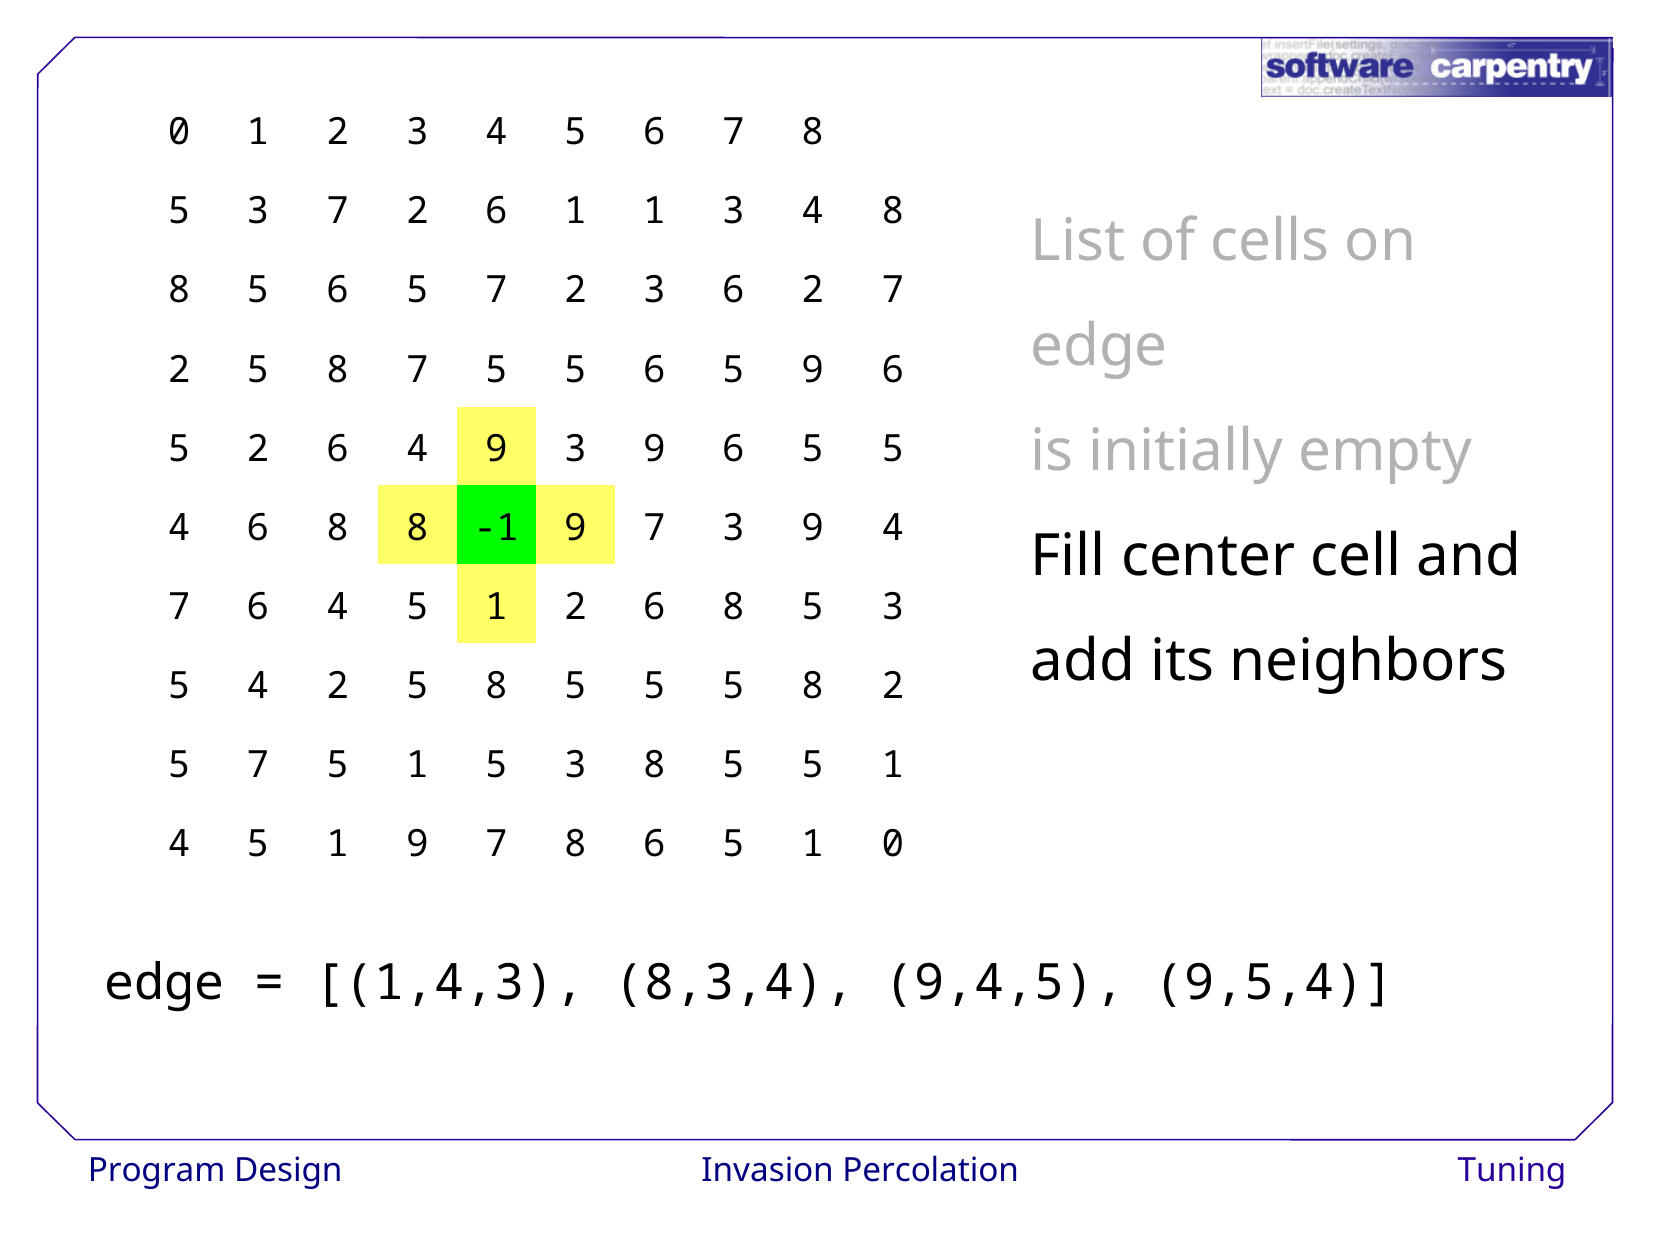

| 0 | 1 | 2 | 3 | 4 | 5 | 6 | 7 | 8 | |
| --- | --- | --- | --- | --- | --- | --- | --- | --- | --- |
| 5 | 3 | 7 | 2 | 6 | 1 | 1 | 3 | 4 | 8 |
| 8 | 5 | 6 | 5 | 7 | 2 | 3 | 6 | 2 | 7 |
| 2 | 5 | 8 | 7 | 5 | 5 | 6 | 5 | 9 | 6 |
| 5 | 2 | 6 | 4 | 9 | 3 | 9 | 6 | 5 | 5 |
| 4 | 6 | 8 | 8 | -1 | 9 | 7 | 3 | 9 | 4 |
| 7 | 6 | 4 | 5 | 1 | 2 | 6 | 8 | 5 | 3 |
| 5 | 4 | 2 | 5 | 8 | 5 | 5 | 5 | 8 | 2 |
| 5 | 7 | 5 | 1 | 5 | 3 | 8 | 5 | 5 | 1 |
| 4 | 5 | 1 | 9 | 7 | 8 | 6 | 5 | 1 | 0 |
List of cells on edge
is initially empty
Fill center cell and
add its neighbors
edge = [(1,4,3), (8,3,4), (9,4,5), (9,5,4)]